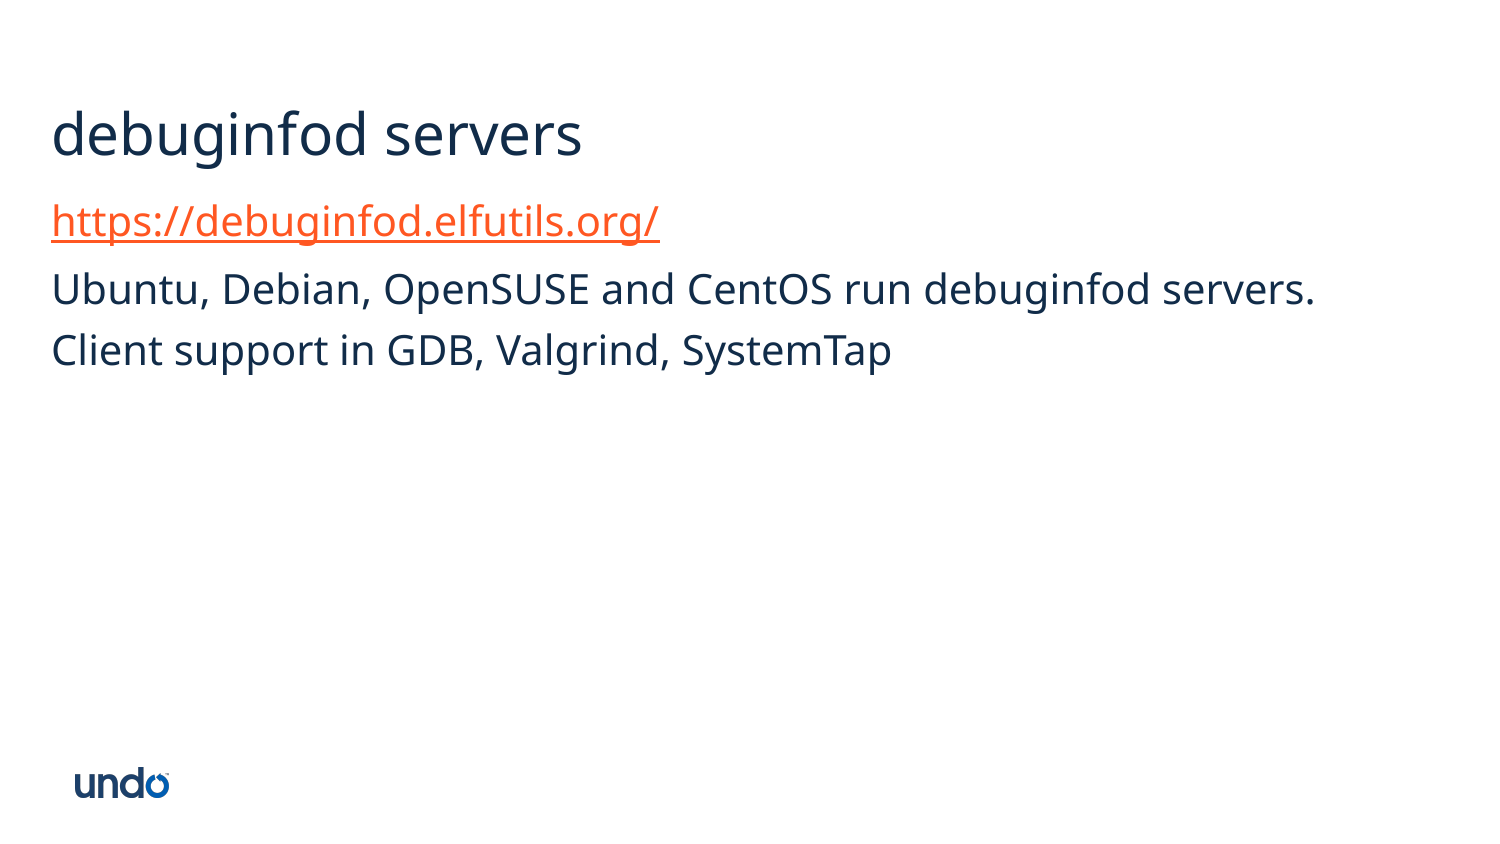

# debuginfod servers
https://debuginfod.elfutils.org/
Ubuntu, Debian, OpenSUSE and CentOS run debuginfod servers.
Client support in GDB, Valgrind, SystemTap